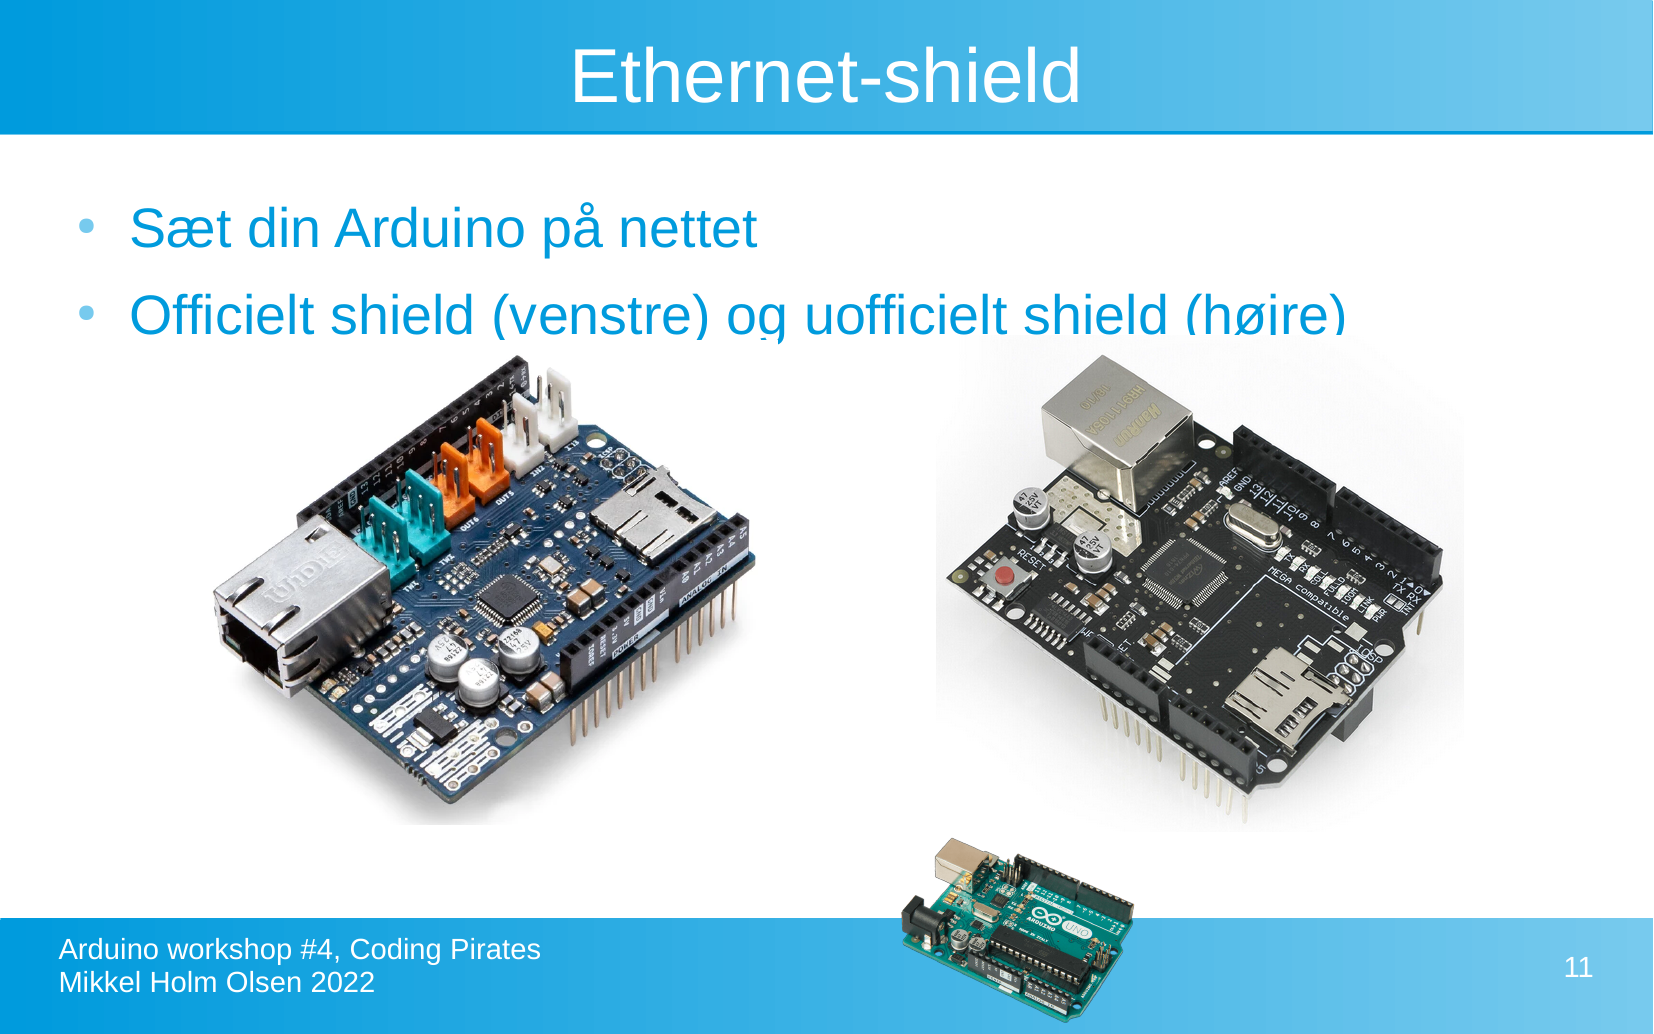

# Ethernet-shield
Sæt din Arduino på nettet
Officielt shield (venstre) og uofficielt shield (højre)
11